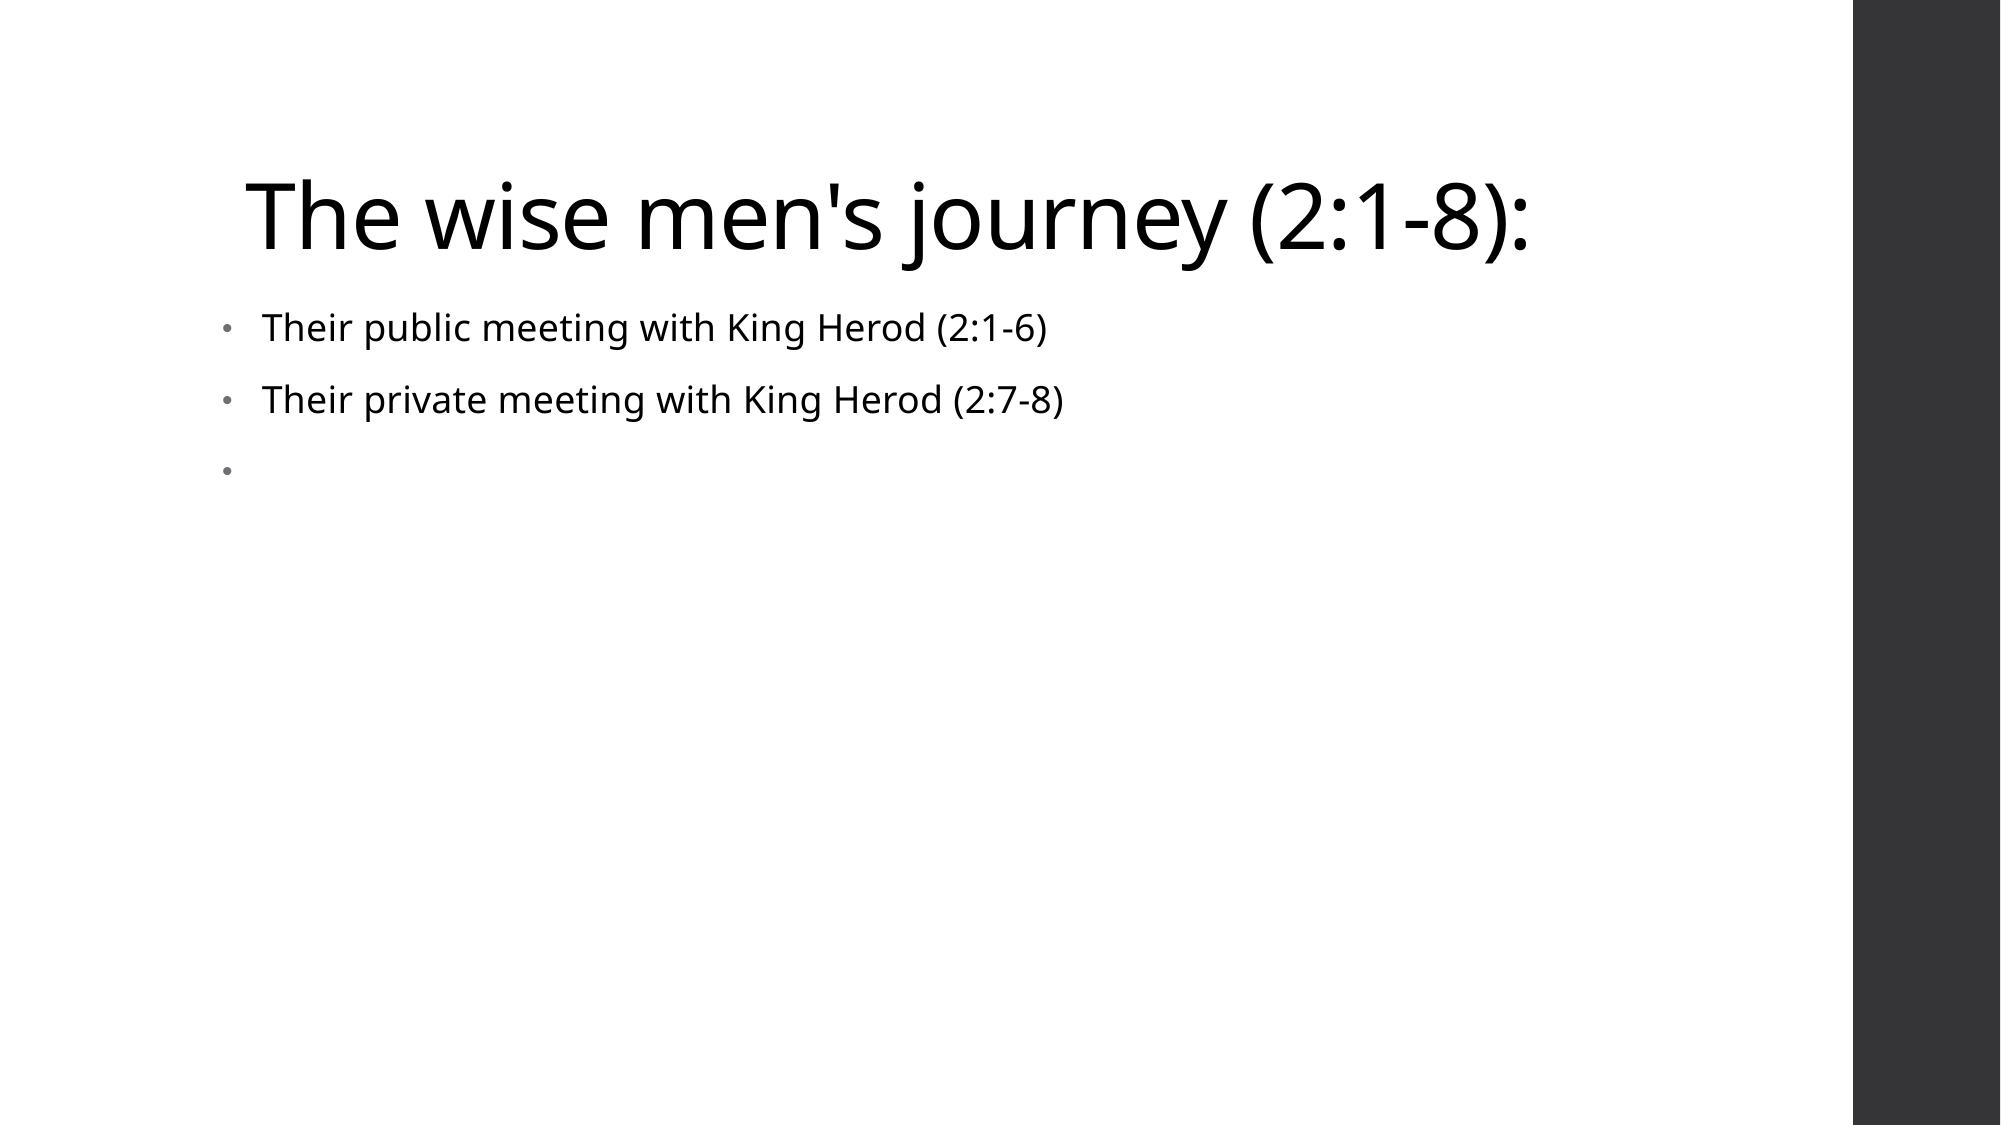

# The wise men's journey (2:1-8):
 Their public meeting with King Herod (2:1-6)
 Their private meeting with King Herod (2:7-8)